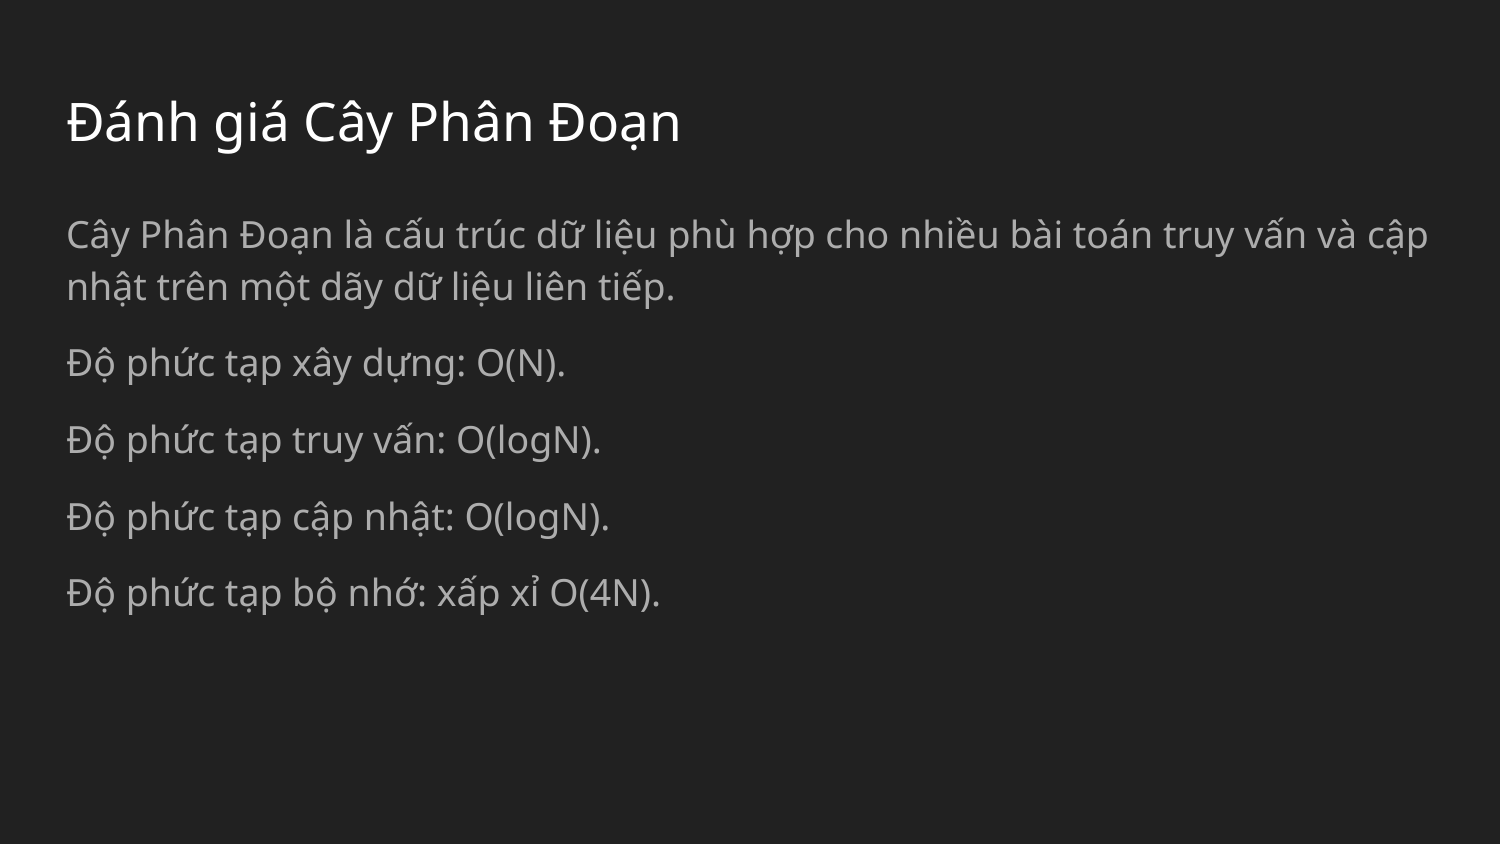

# Đánh giá Cây Phân Đoạn
Cây Phân Đoạn là cấu trúc dữ liệu phù hợp cho nhiều bài toán truy vấn và cập nhật trên một dãy dữ liệu liên tiếp.
Độ phức tạp xây dựng: O(N).
Độ phức tạp truy vấn: O(logN).
Độ phức tạp cập nhật: O(logN).
Độ phức tạp bộ nhớ: xấp xỉ O(4N).